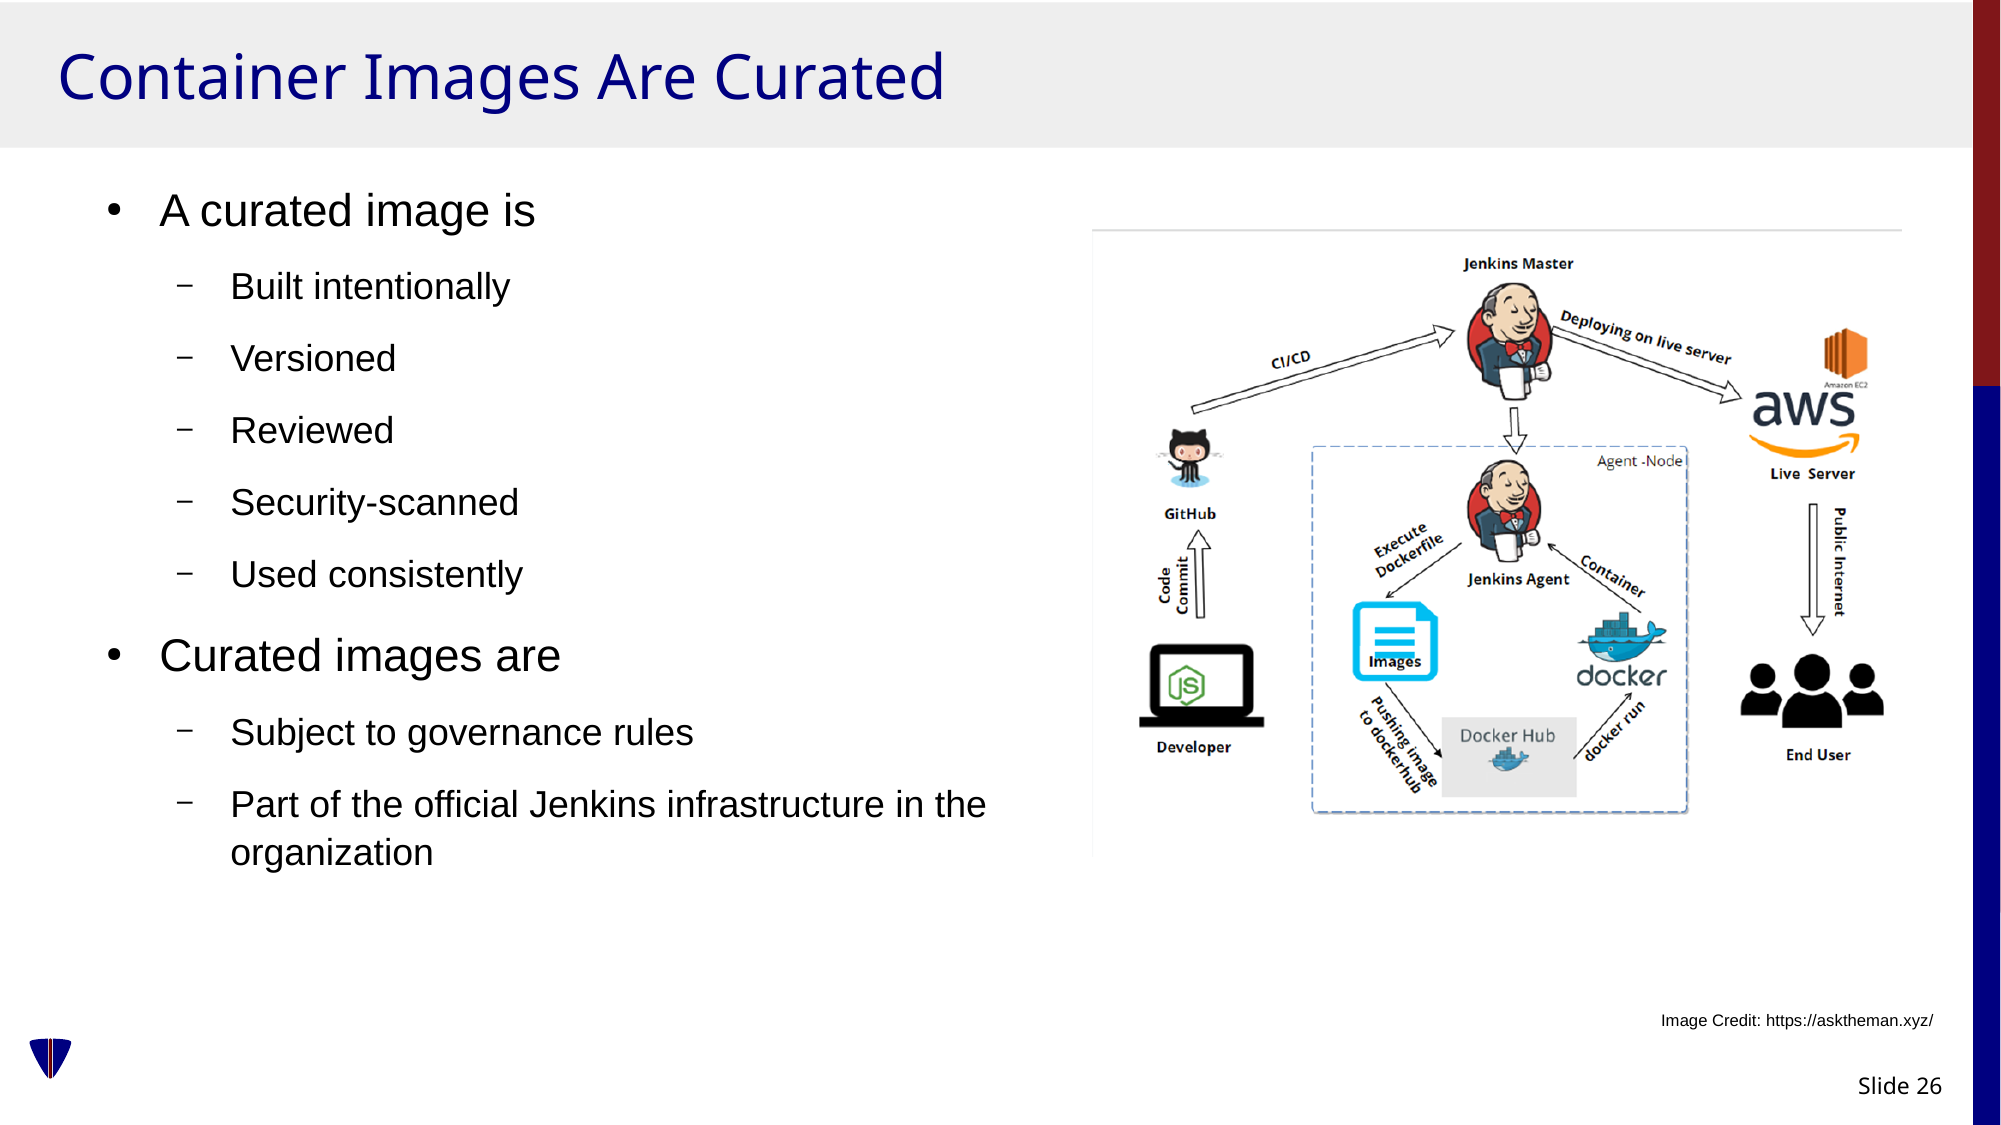

# Container Images Are Curated
A curated image is
Built intentionally
Versioned
Reviewed
Security-scanned
Used consistently
Curated images are
Subject to governance rules
Part of the official Jenkins infrastructure in the organization
Image Credit: https://asktheman.xyz/